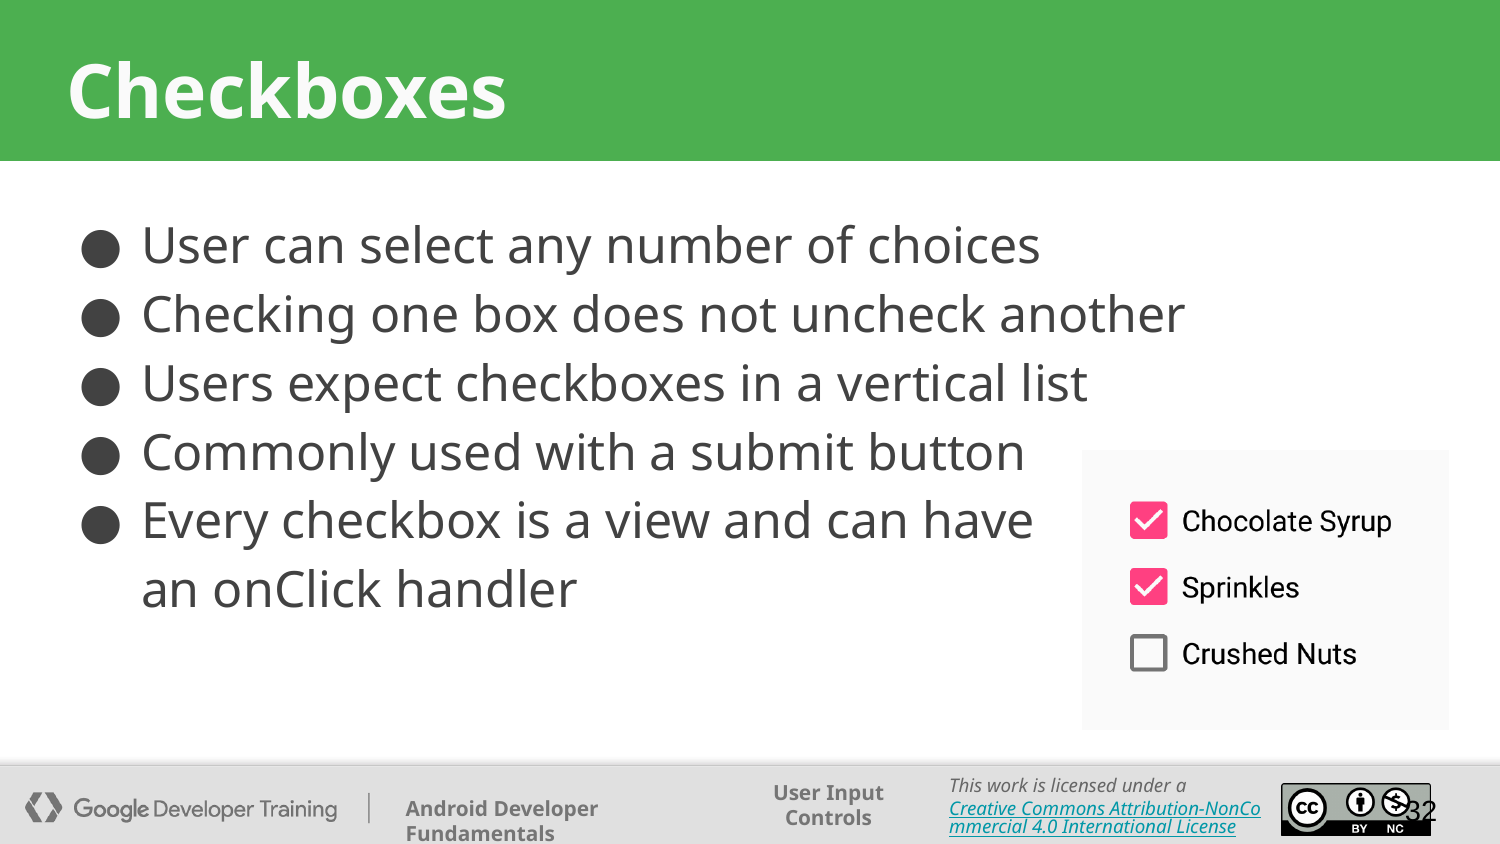

# Checkboxes
User can select any number of choices
Checking one box does not uncheck another
Users expect checkboxes in a vertical list
Commonly used with a submit button
Every checkbox is a view and can have
an onClick handler